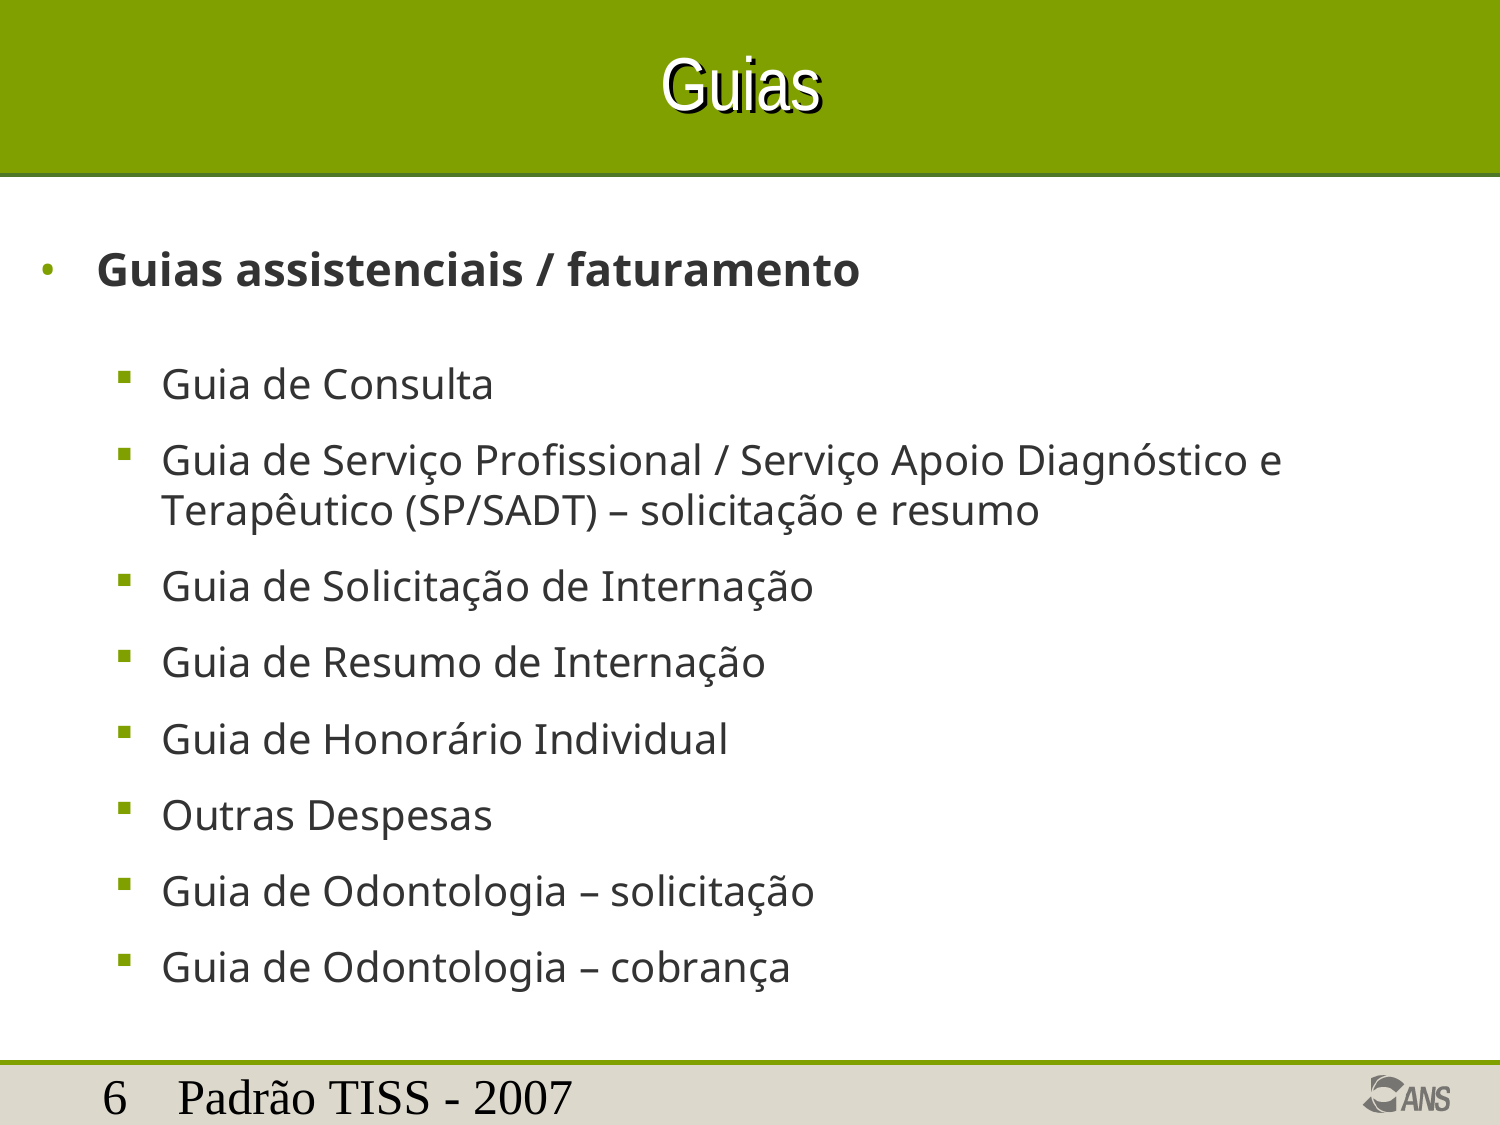

# Guias
Guias assistenciais / faturamento
Guia de Consulta
Guia de Serviço Profissional / Serviço Apoio Diagnóstico e Terapêutico (SP/SADT) – solicitação e resumo
Guia de Solicitação de Internação
Guia de Resumo de Internação
Guia de Honorário Individual
Outras Despesas
Guia de Odontologia – solicitação
Guia de Odontologia – cobrança
6
Padrão TISS - 2007